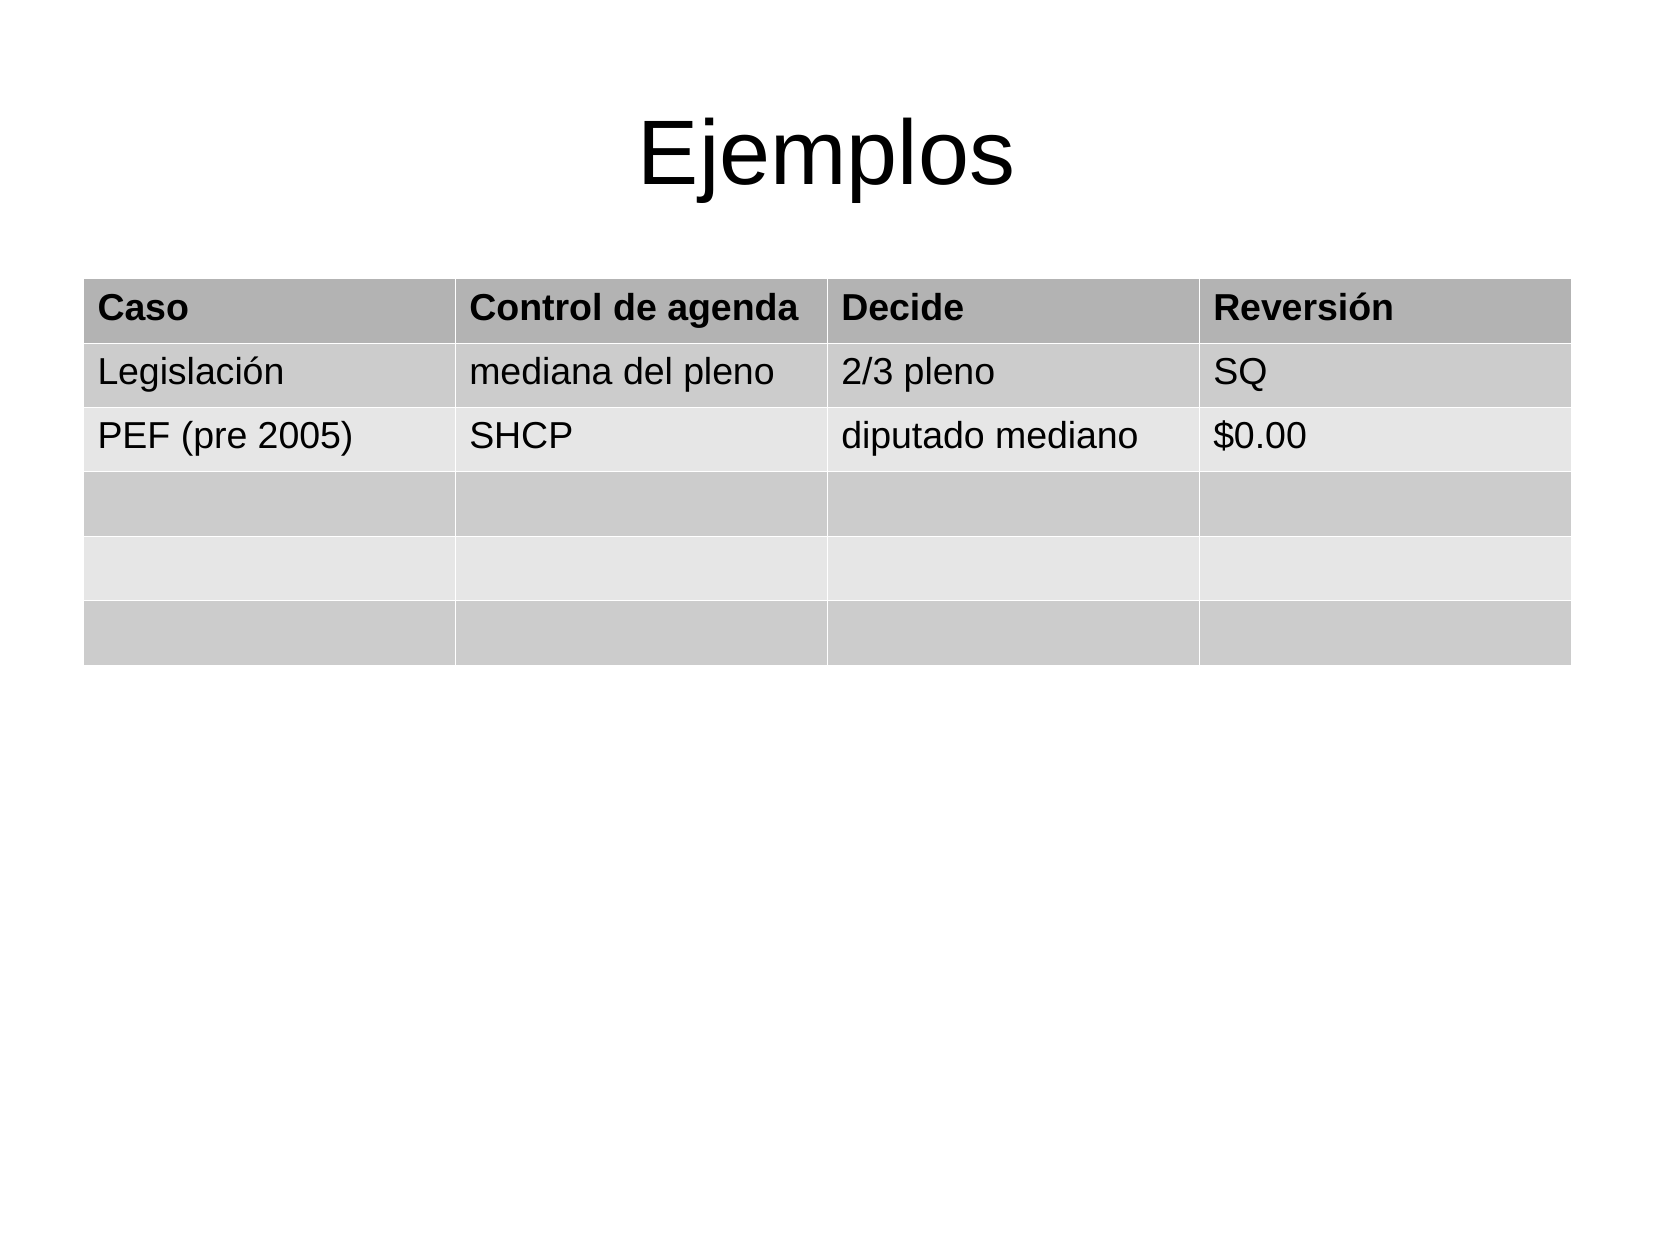

# Ejemplos
| Caso | Control de agenda | Decide | Reversión |
| --- | --- | --- | --- |
| Legislación | mediana del pleno | 2/3 pleno | SQ |
| PEF (pre 2005) | SHCP | diputado mediano | $0.00 |
| | | | |
| | | | |
| | | | |